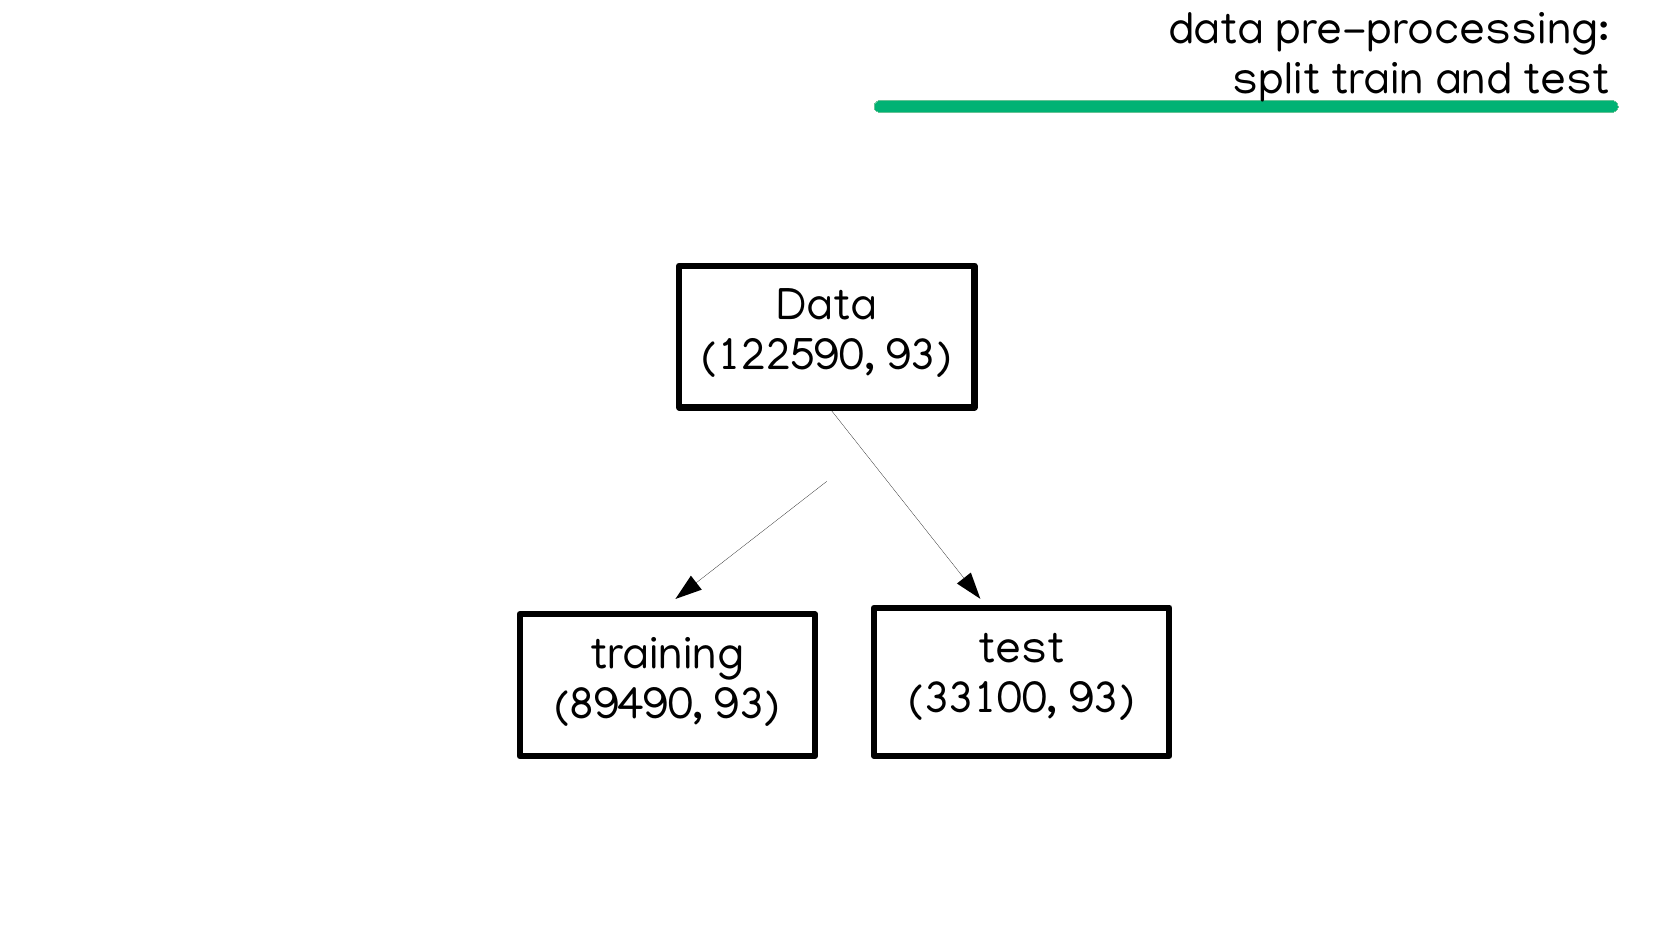

data pre-processing:
split train and test
Data
(122590, 93)
test
(33100, 93)
training
(89490, 93)